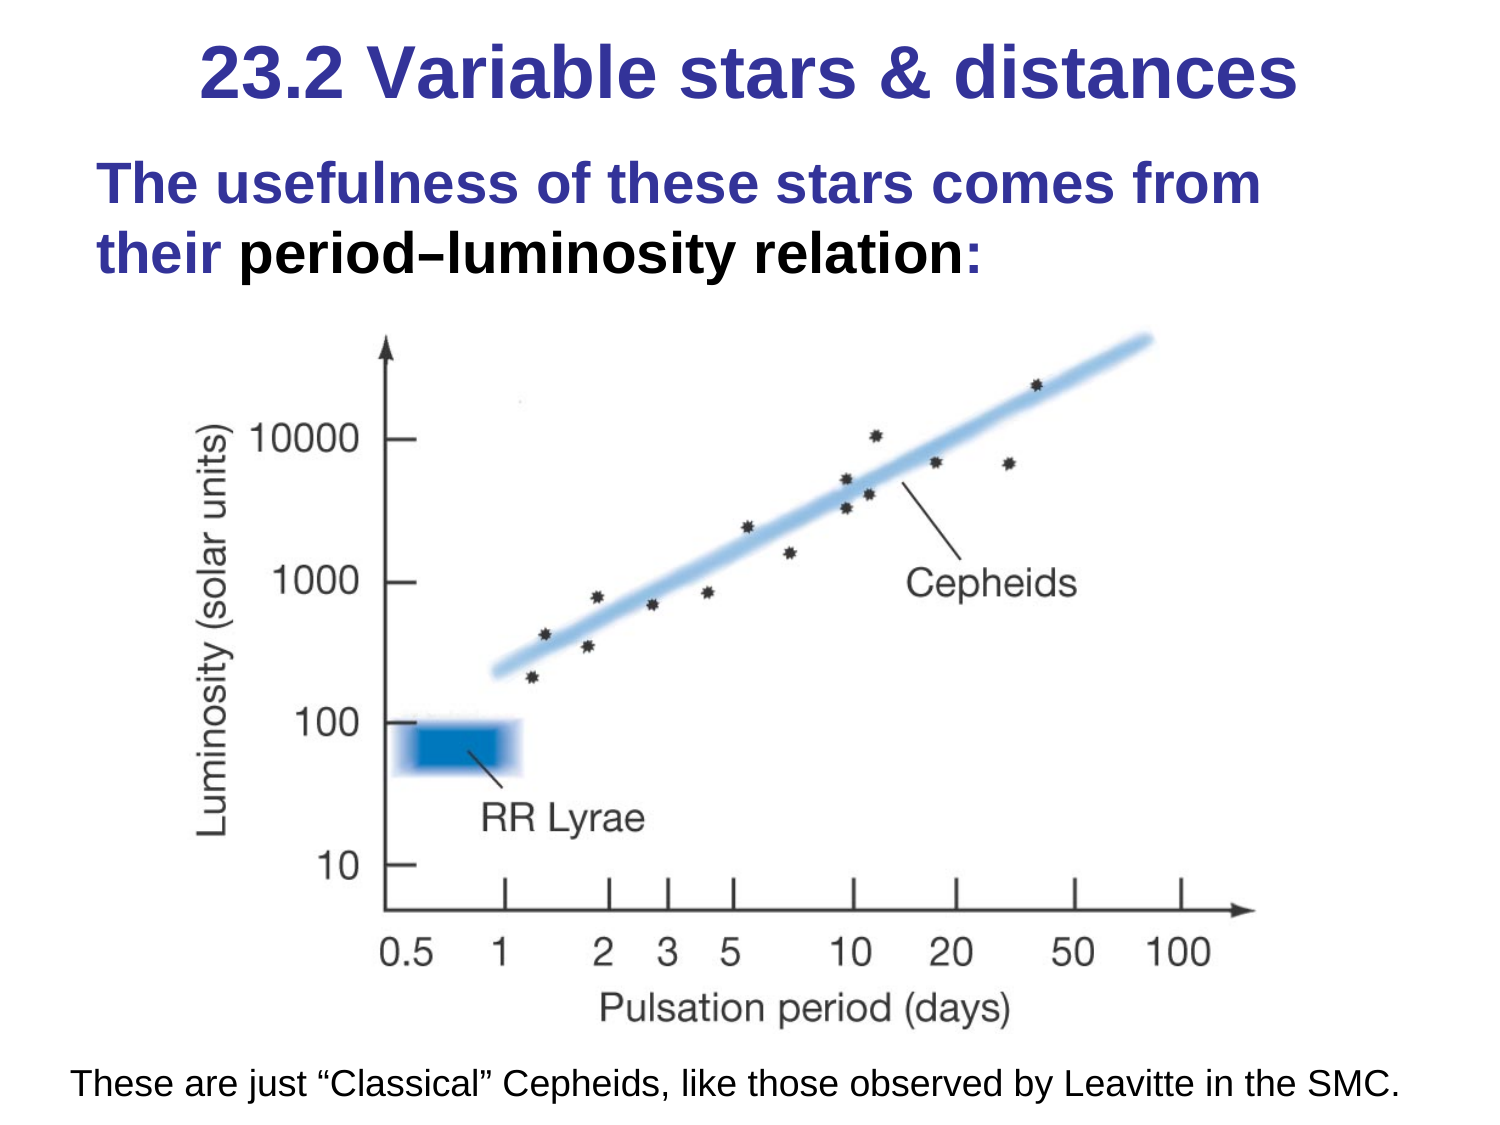

# 23.2 Variable stars & distances
The usefulness of these stars comes from their period–luminosity relation:
These are just “Classical” Cepheids, like those observed by Leavitte in the SMC.